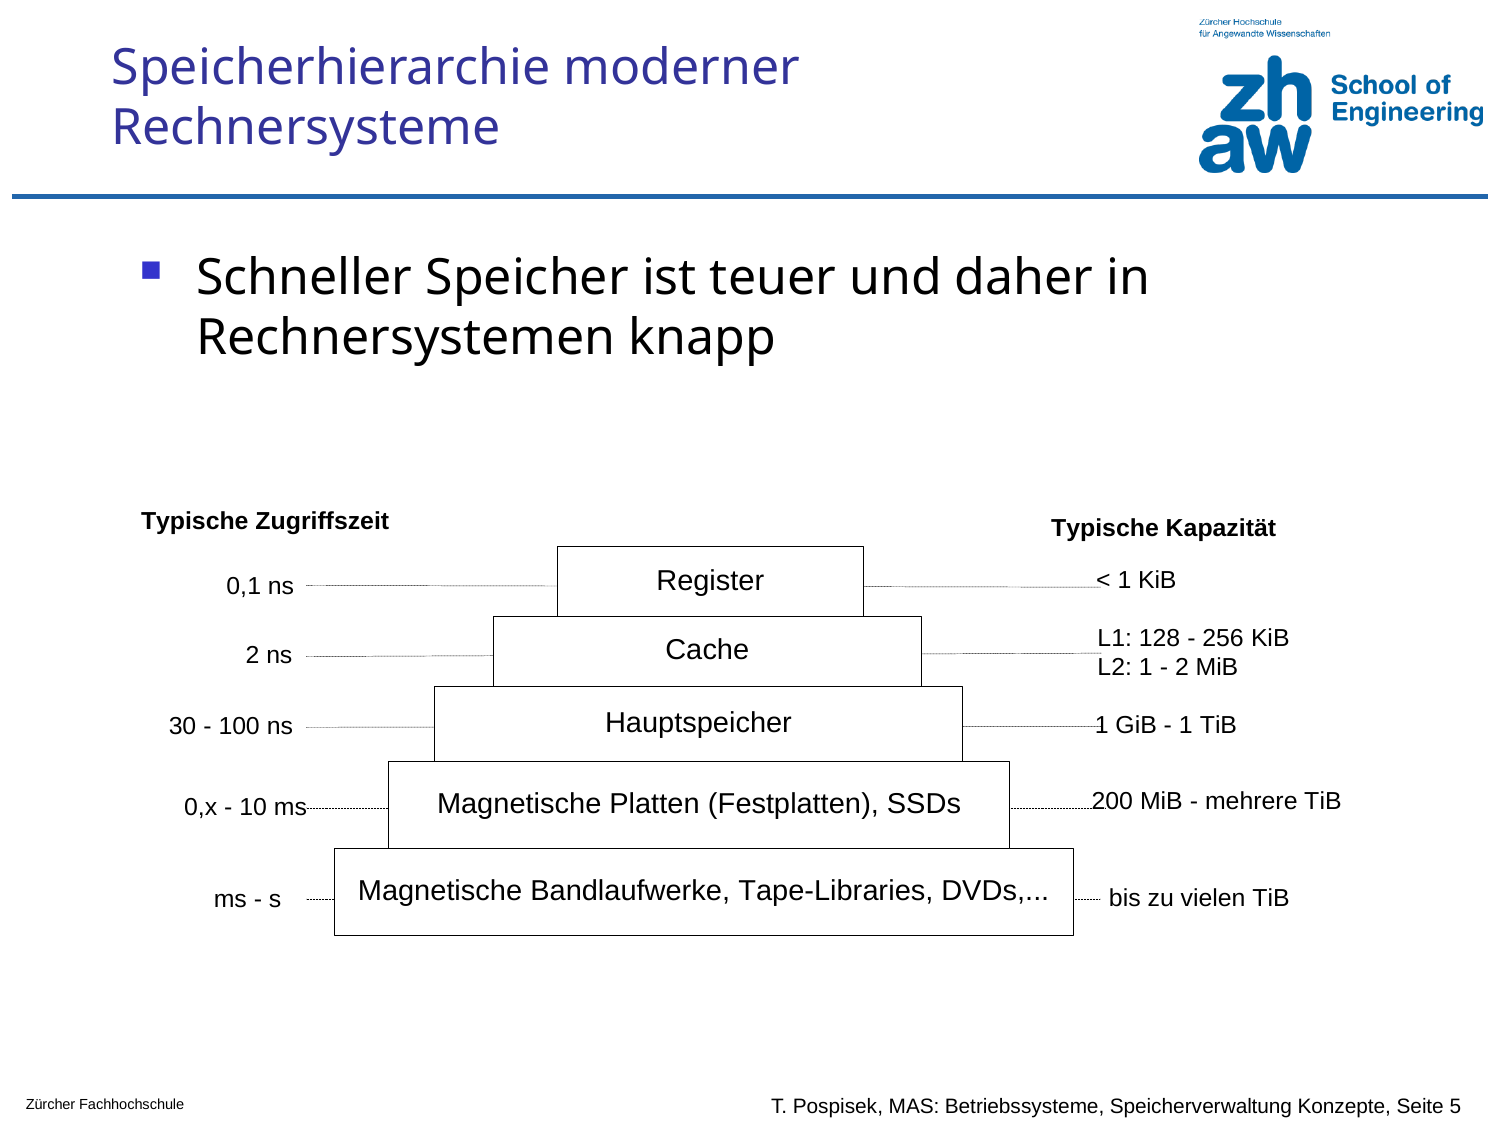

# Speicherhierarchie moderner Rechnersysteme
Schneller Speicher ist teuer und daher in Rechnersystemen knapp